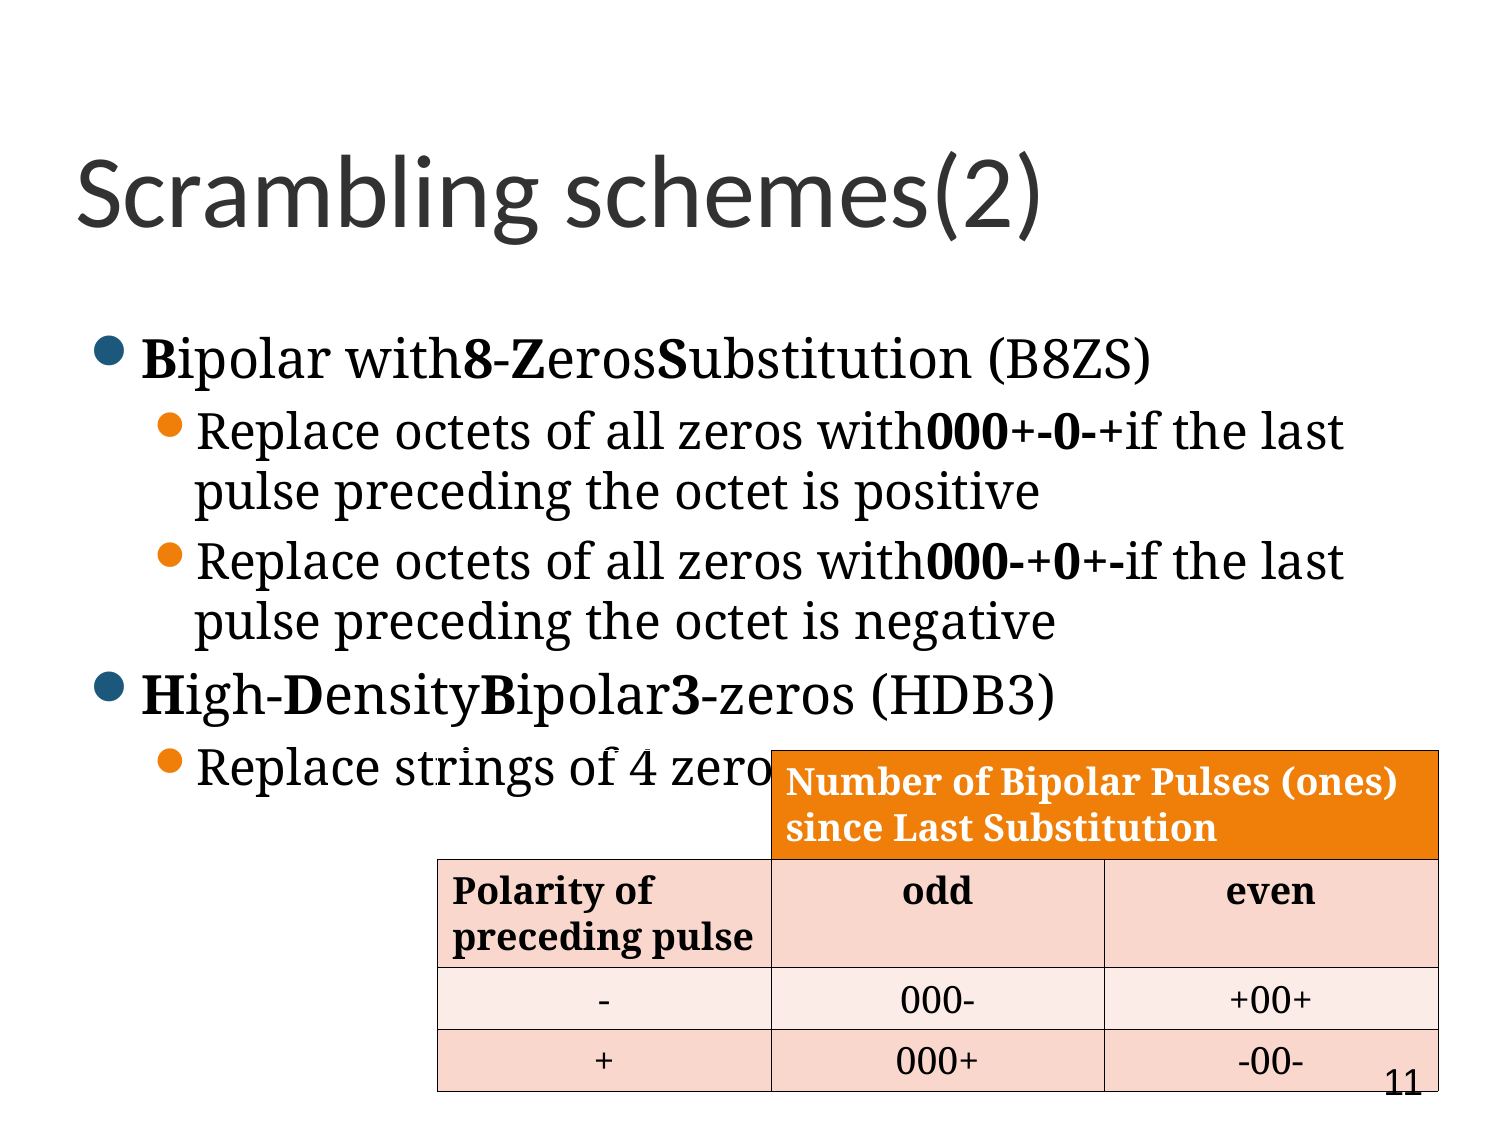

# Scrambling schemes(2)
Bipolar with8-ZerosSubstitution (B8ZS)
Replace octets of all zeros with000+-0-+if the last pulse preceding the octet is positive
Replace octets of all zeros with000-+0+-if the last pulse preceding the octet is negative
High-DensityBipolar3-zeros (HDB3)
Replace strings of 4 zeros
| | Number of Bipolar Pulses (ones) since Last Substitution | |
| --- | --- | --- |
| Polarity of preceding pulse | odd | even |
| - | 000- | +00+ |
| + | 000+ | -00- |